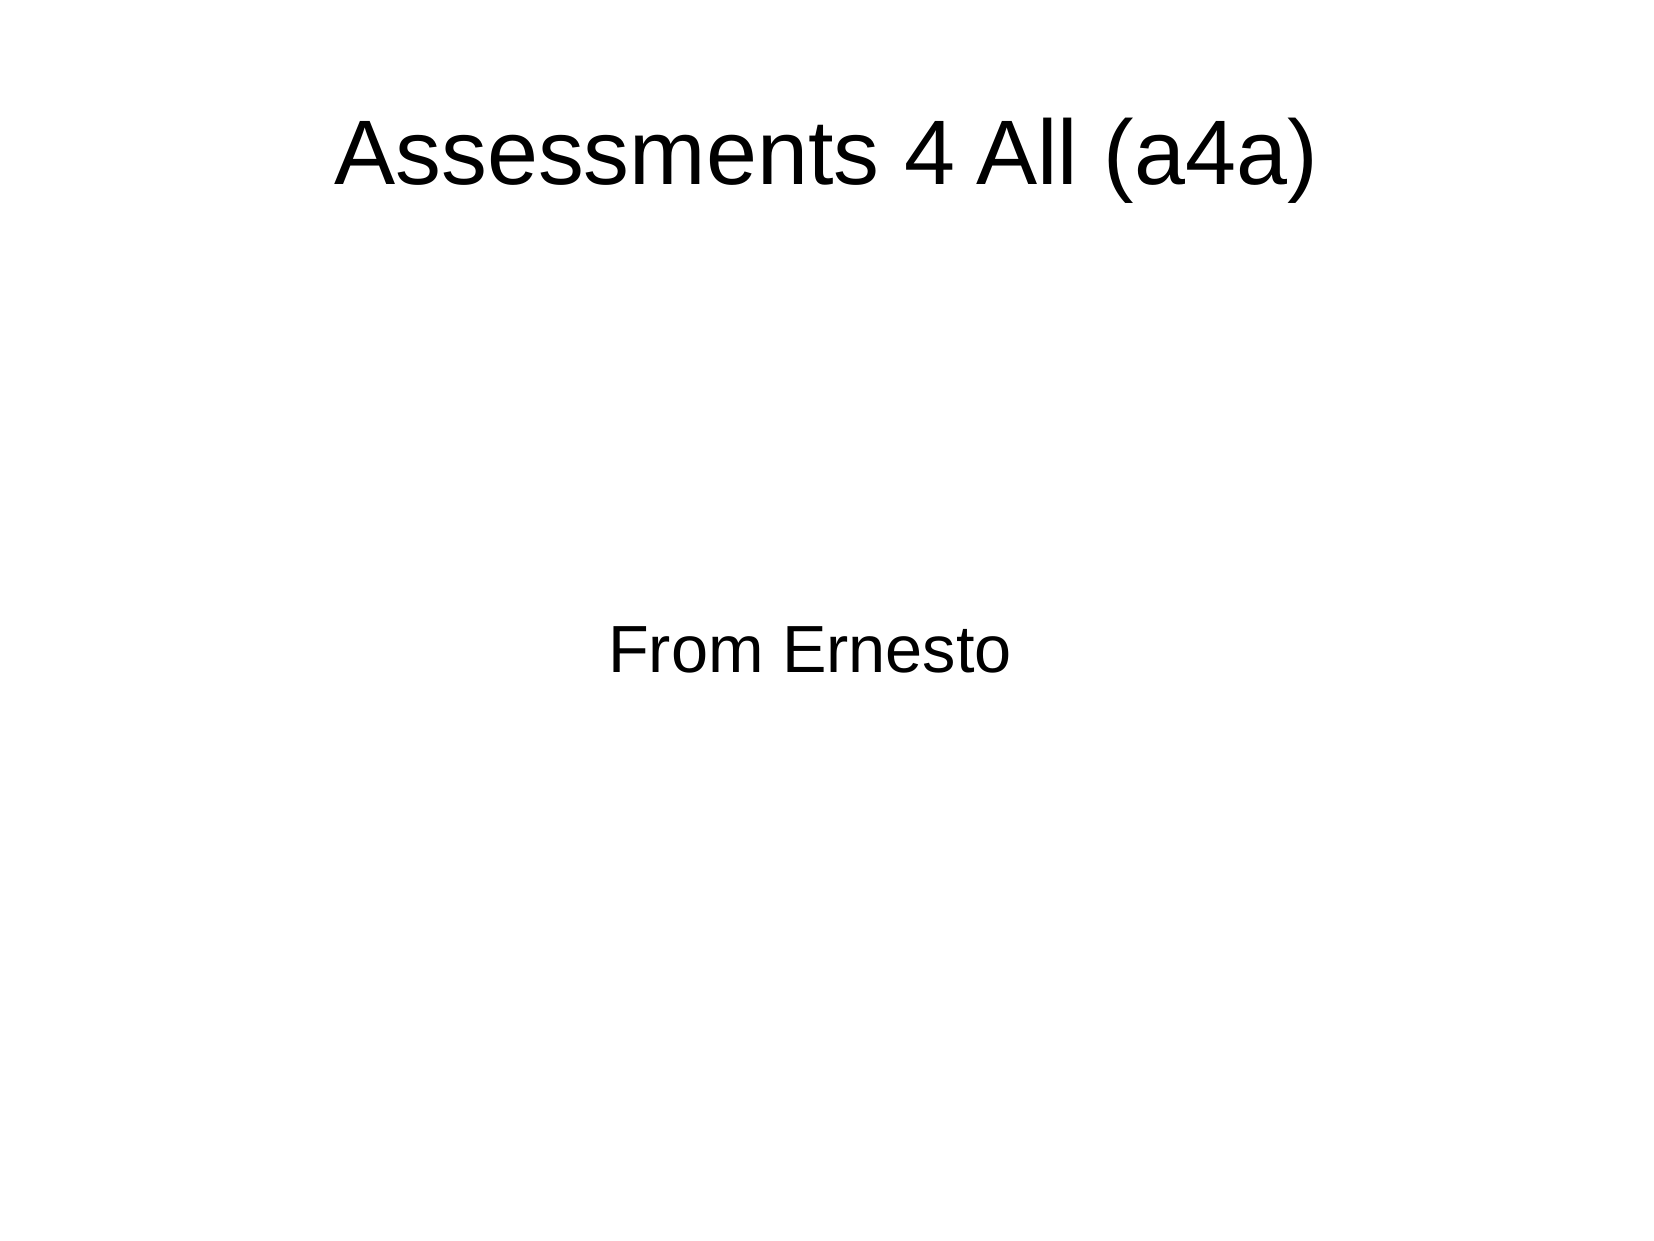

# Assessments 4 All (a4a)
From Ernesto